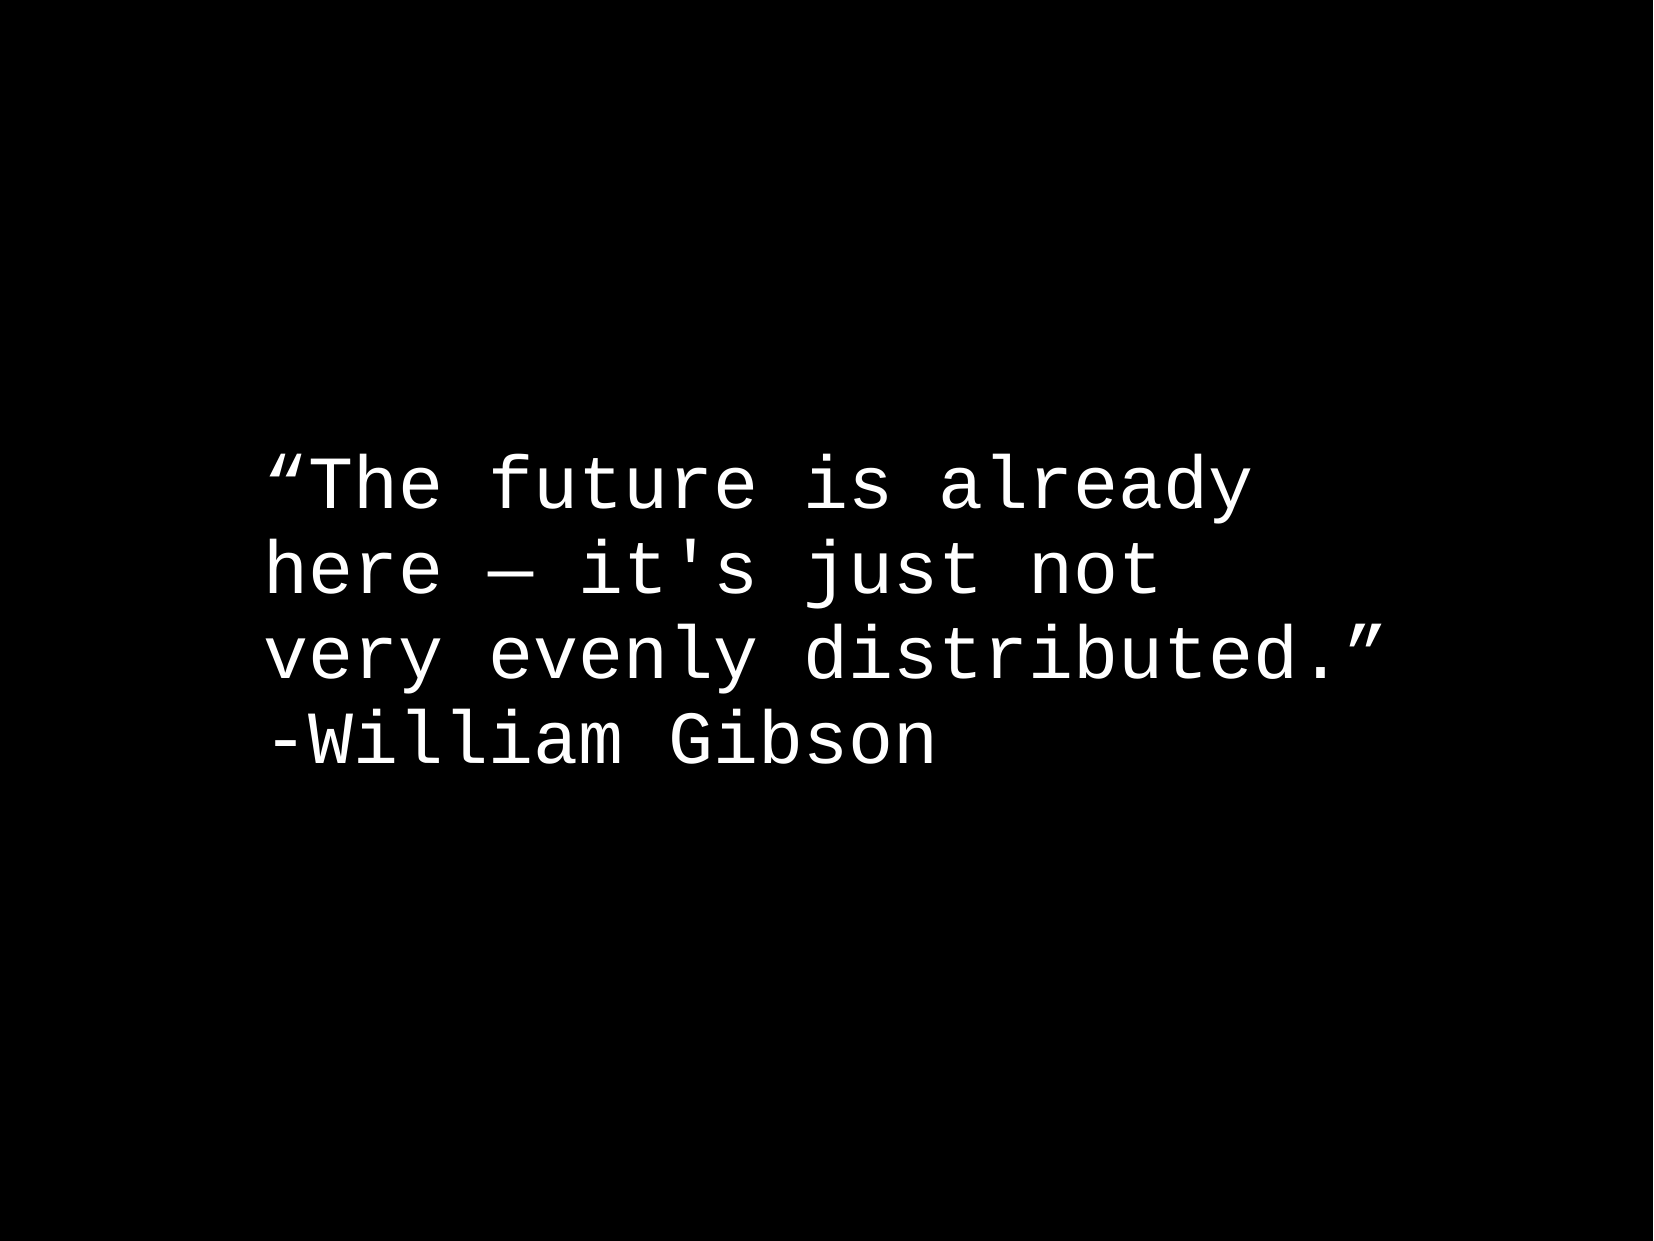

“The future is already
here — it's just not
very evenly distributed.”
-William Gibson